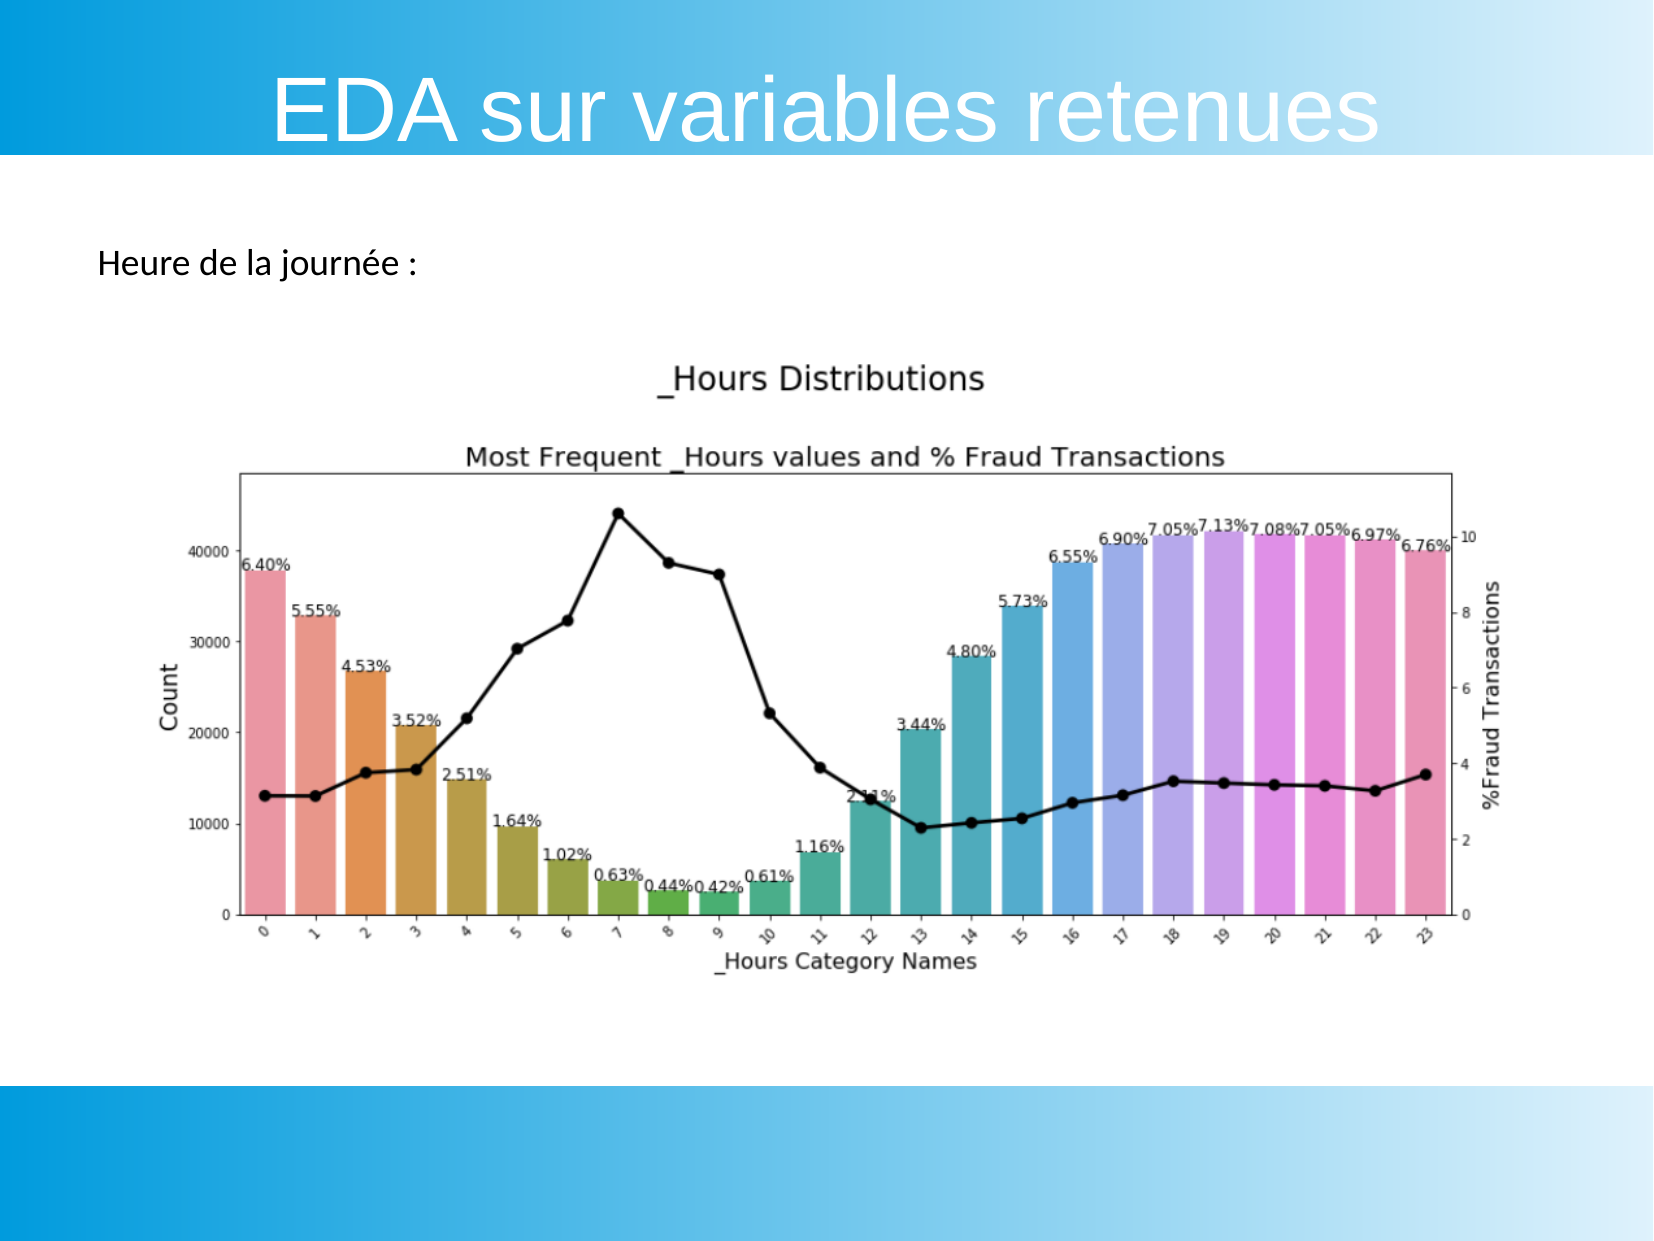

# EDA sur variables retenues
Heure de la journée :